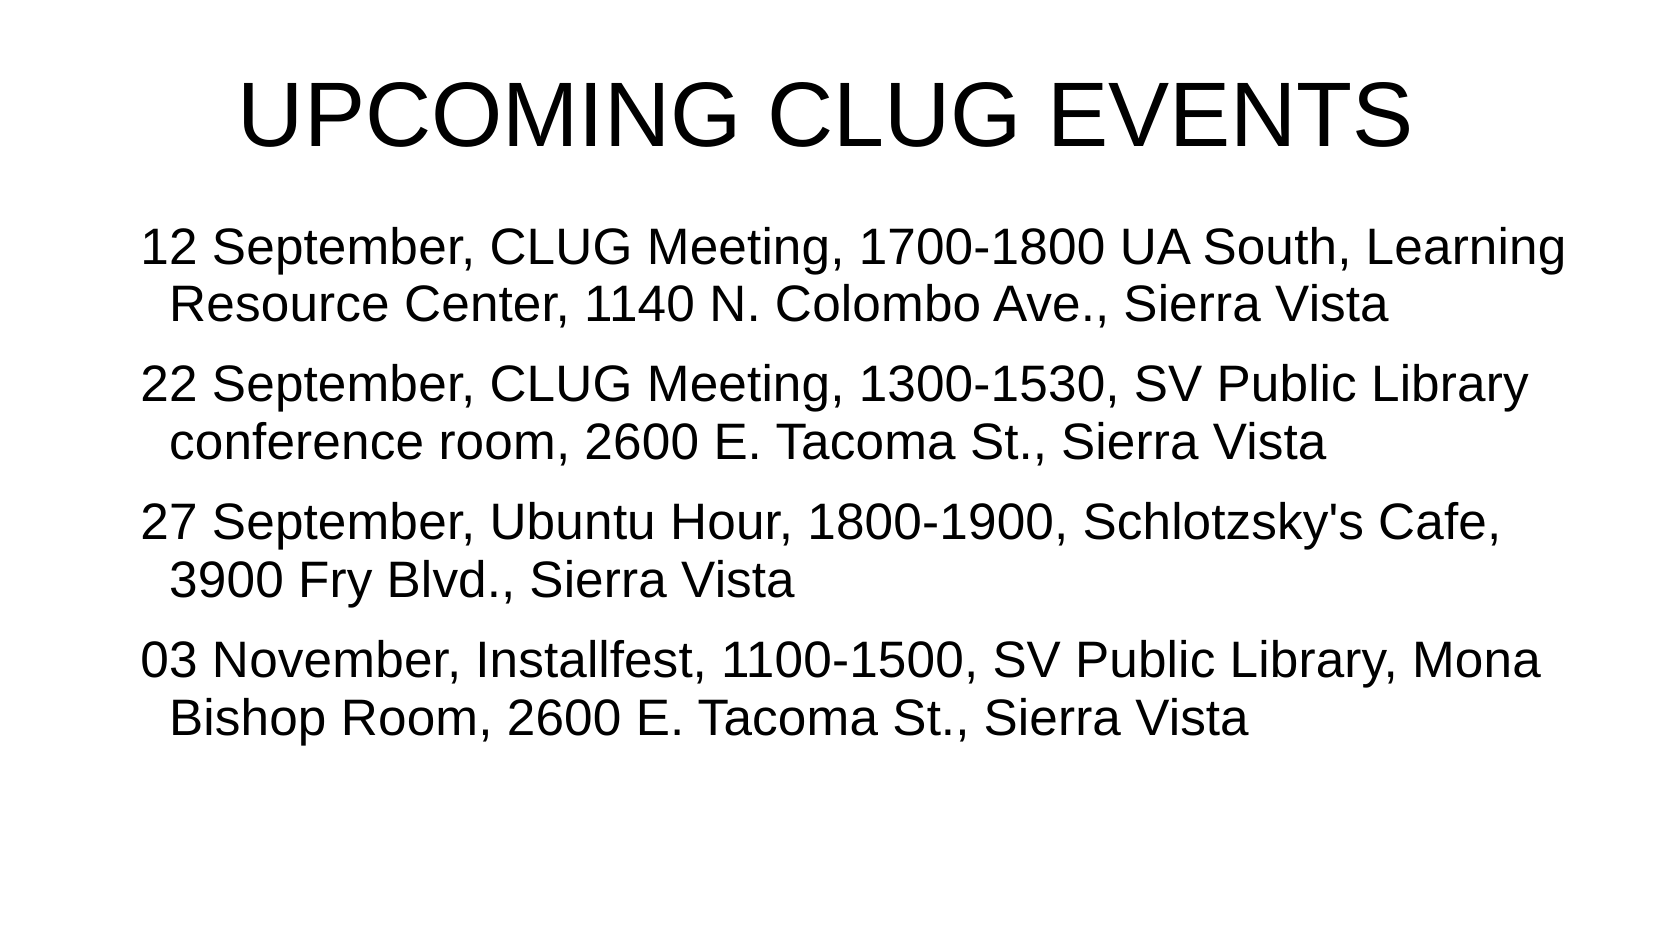

# UPCOMING CLUG EVENTS
12 September, CLUG Meeting, 1700-1800 UA South, Learning Resource Center, 1140 N. Colombo Ave., Sierra Vista
22 September, CLUG Meeting, 1300-1530, SV Public Library conference room, 2600 E. Tacoma St., Sierra Vista
27 September, Ubuntu Hour, 1800-1900, Schlotzsky's Cafe, 3900 Fry Blvd., Sierra Vista
03 November, Installfest, 1100-1500, SV Public Library, Mona Bishop Room, 2600 E. Tacoma St., Sierra Vista